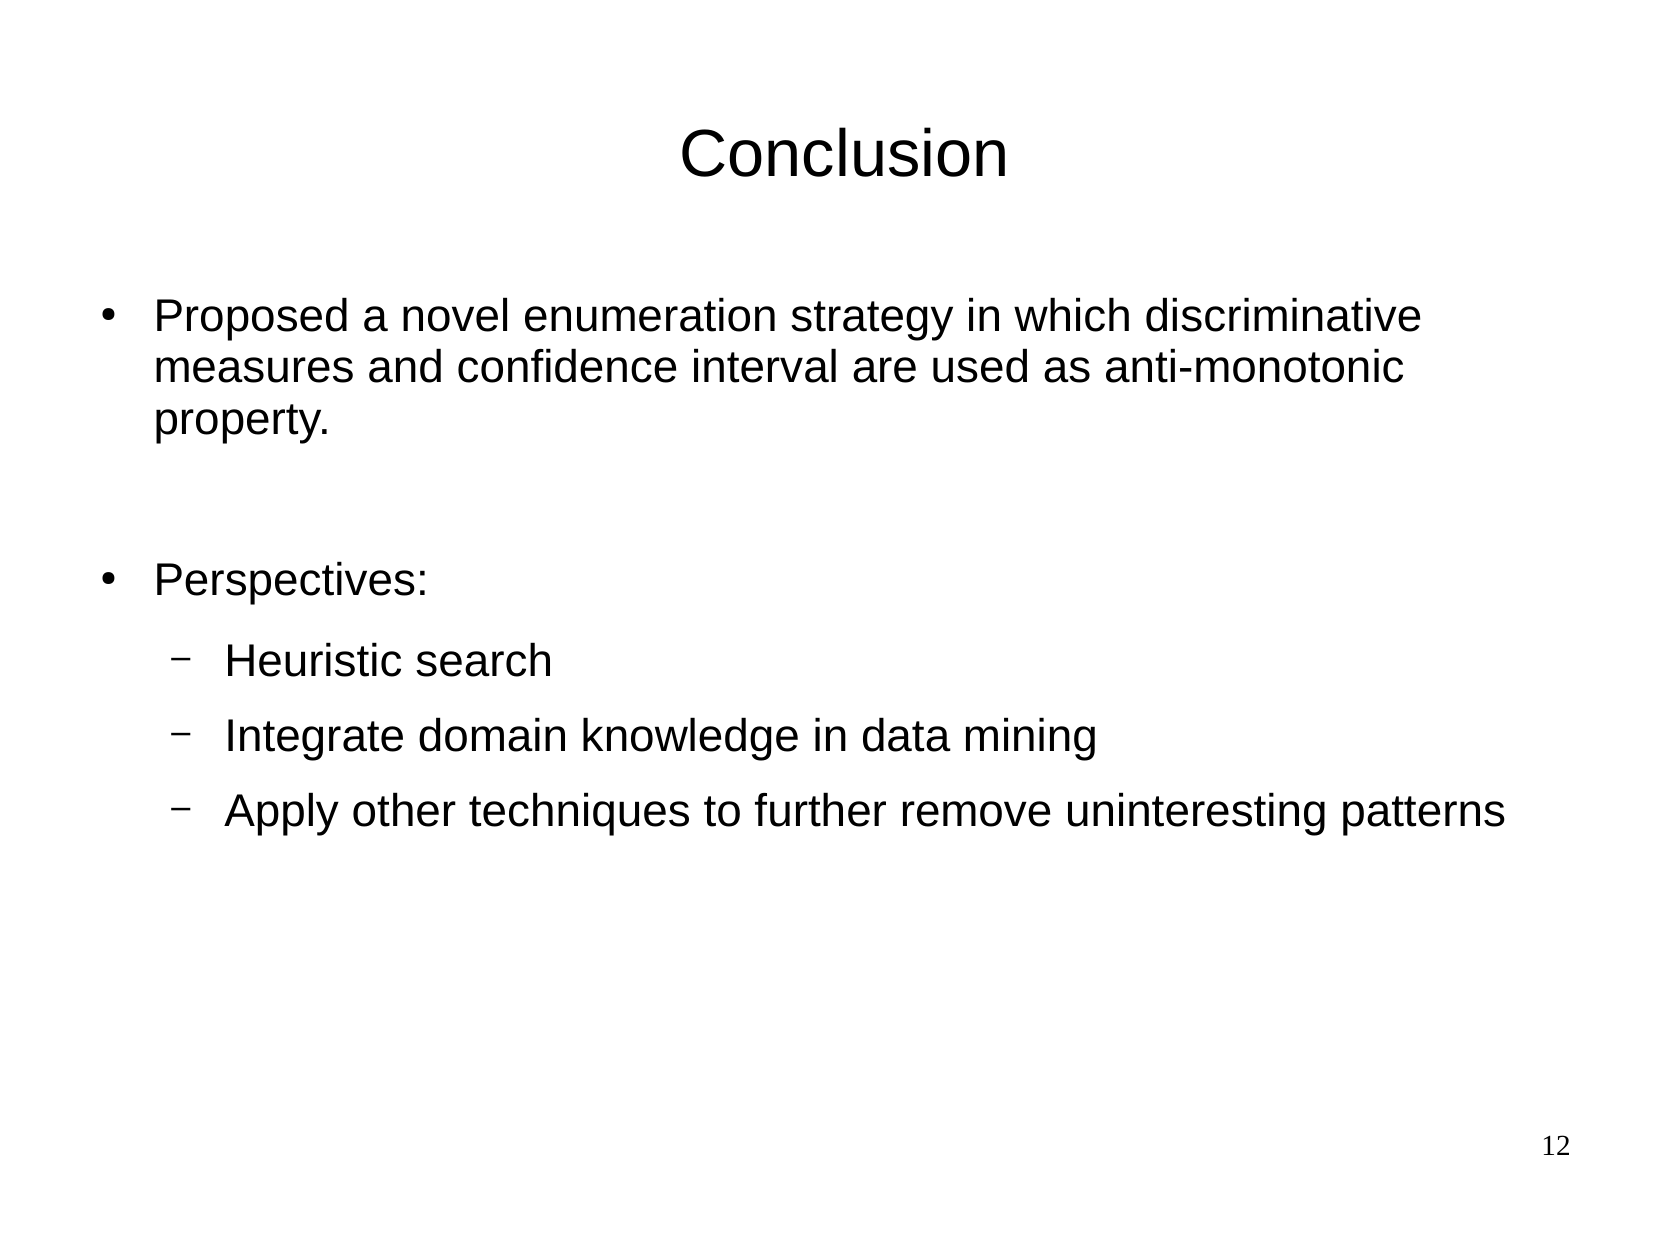

# Conclusion
Proposed a novel enumeration strategy in which discriminative measures and confidence interval are used as anti-monotonic property.
Perspectives:
Heuristic search
Integrate domain knowledge in data mining
Apply other techniques to further remove uninteresting patterns
12